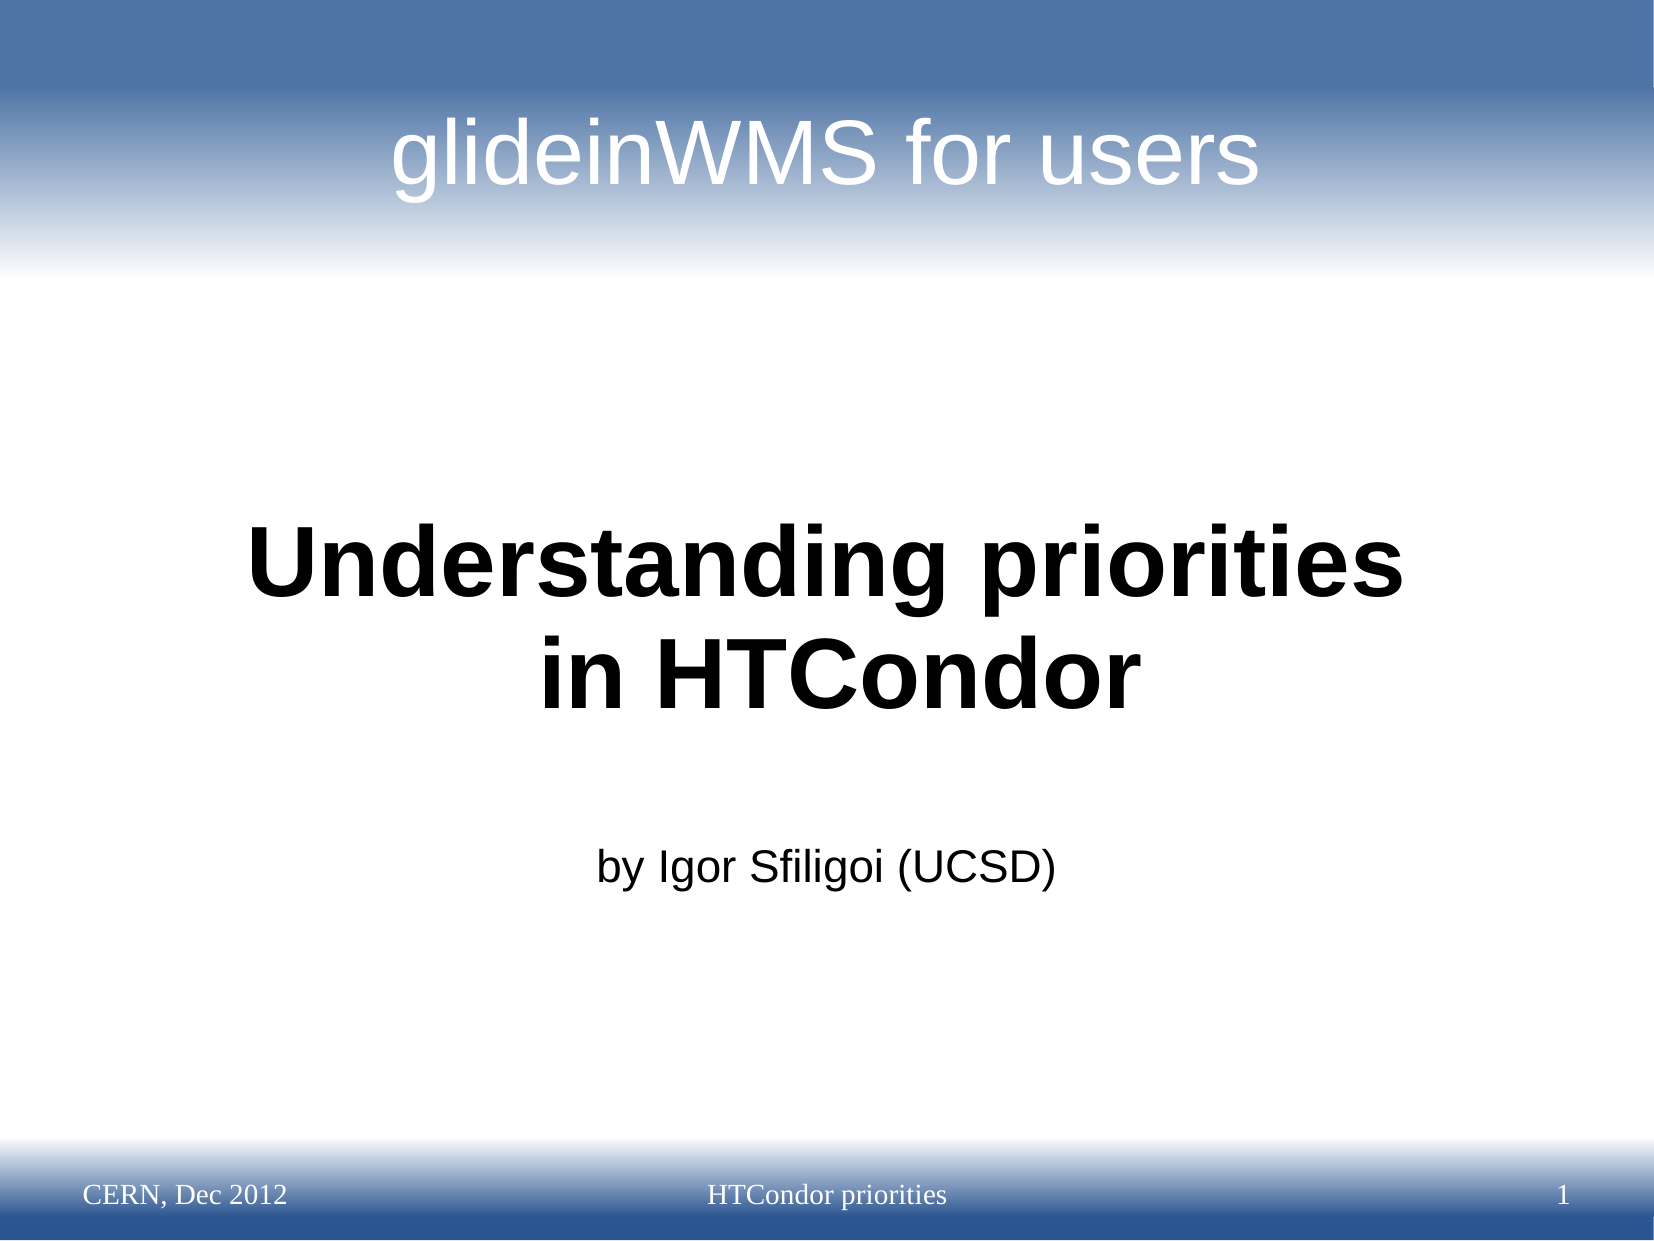

# glideinWMS for users
Understanding priorities
 in HTCondor
by Igor Sfiligoi (UCSD)
CERN, Dec 2012
HTCondor priorities
1